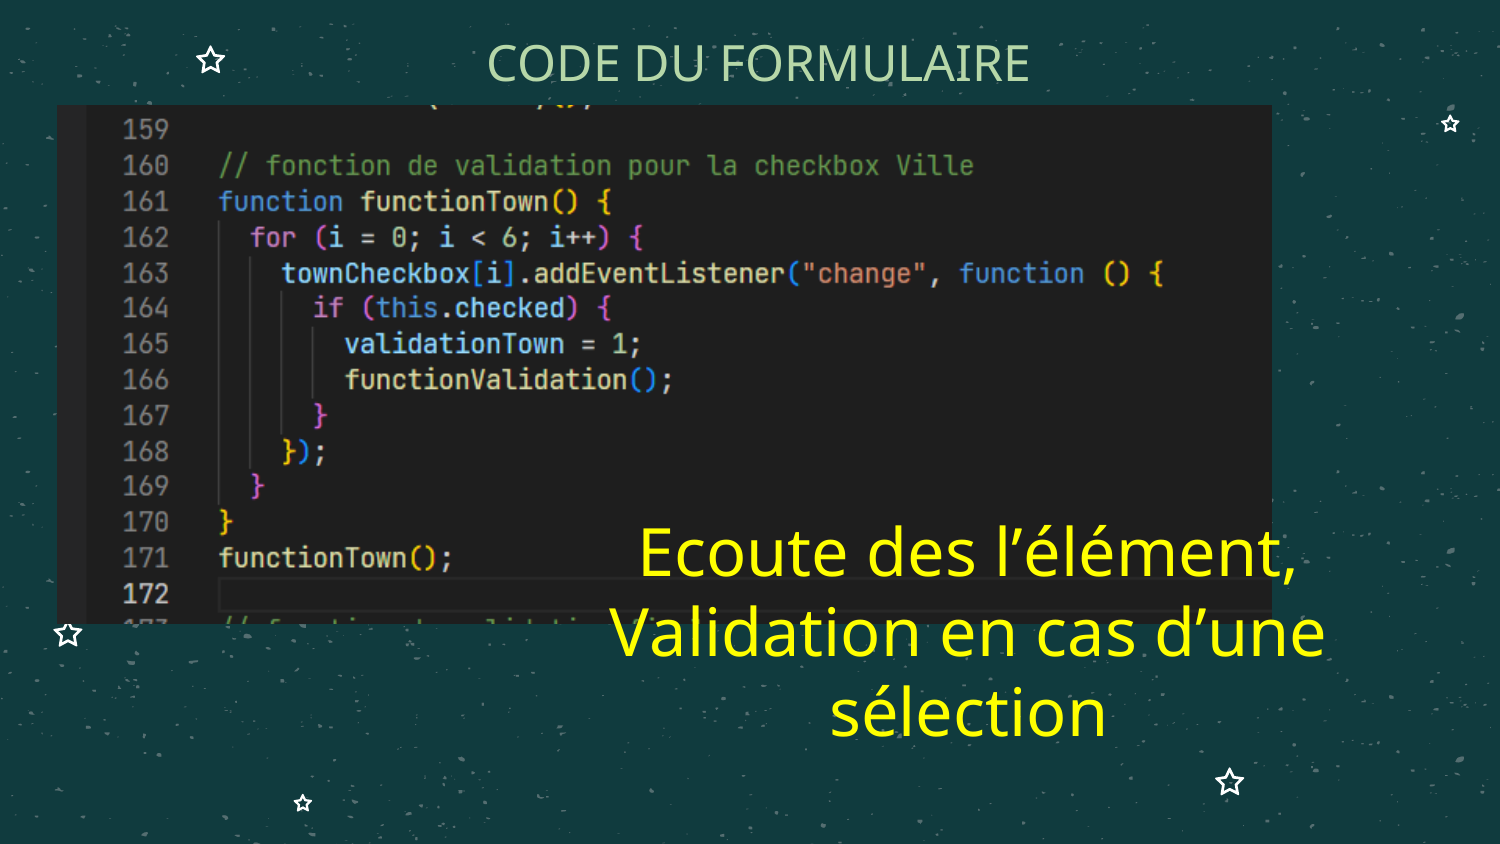

# CODE DU FORMULAIRE
Ecoute des l’élément, Validation en cas d’une sélection